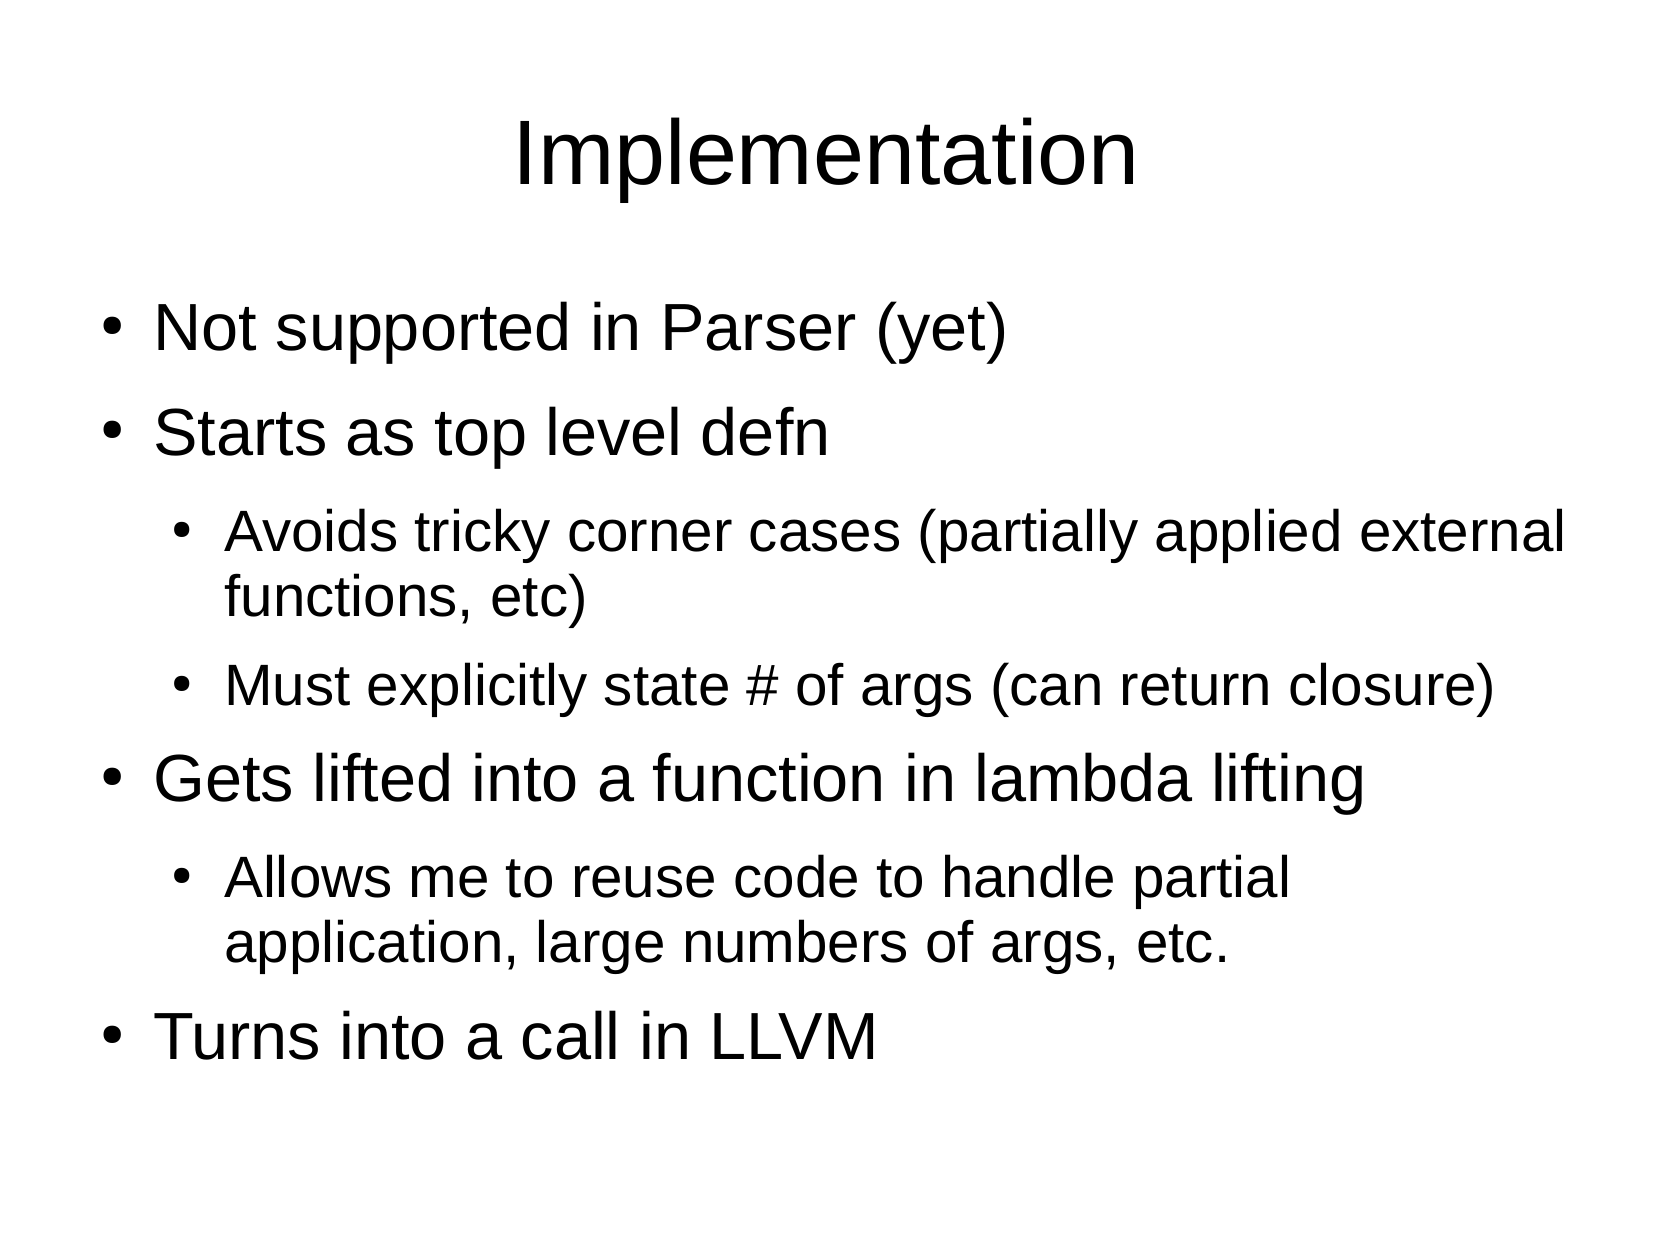

# Implementation
Not supported in Parser (yet)
Starts as top level defn
Avoids tricky corner cases (partially applied external functions, etc)
Must explicitly state # of args (can return closure)
Gets lifted into a function in lambda lifting
Allows me to reuse code to handle partial application, large numbers of args, etc.
Turns into a call in LLVM